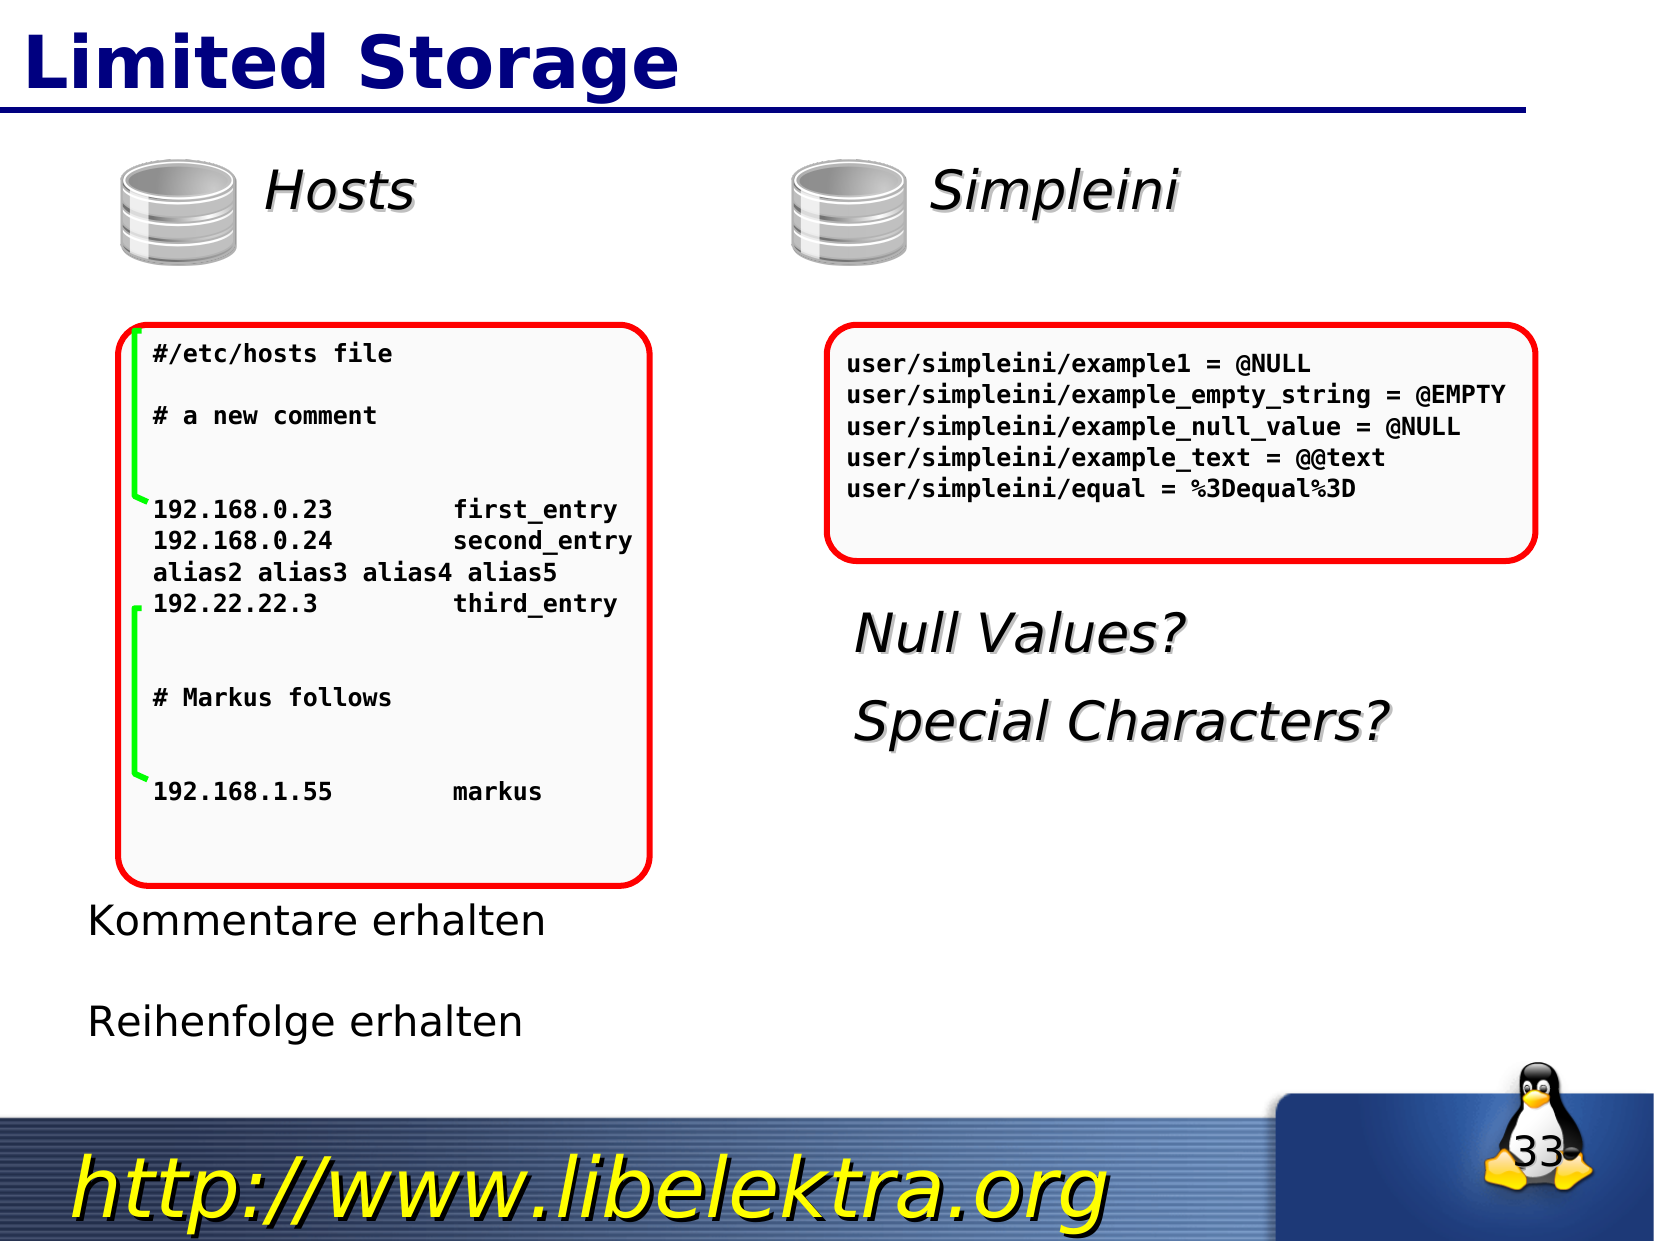

Limited Storage
# Hosts
Simpleini
#/etc/hosts file
# a new comment
192.168.0.23	first_entry
192.168.0.24	second_entry alias2 alias3 alias4 alias5
192.22.22.3	third_entry
# Markus follows
192.168.1.55	markus
user/simpleini/example1 = @NULL
user/simpleini/example_empty_string = @EMPTY
user/simpleini/example_null_value = @NULL
user/simpleini/example_text = @@text
user/simpleini/equal = %3Dequal%3D
Null Values?
Special Characters?
Kommentare erhalten
Reihenfolge erhalten